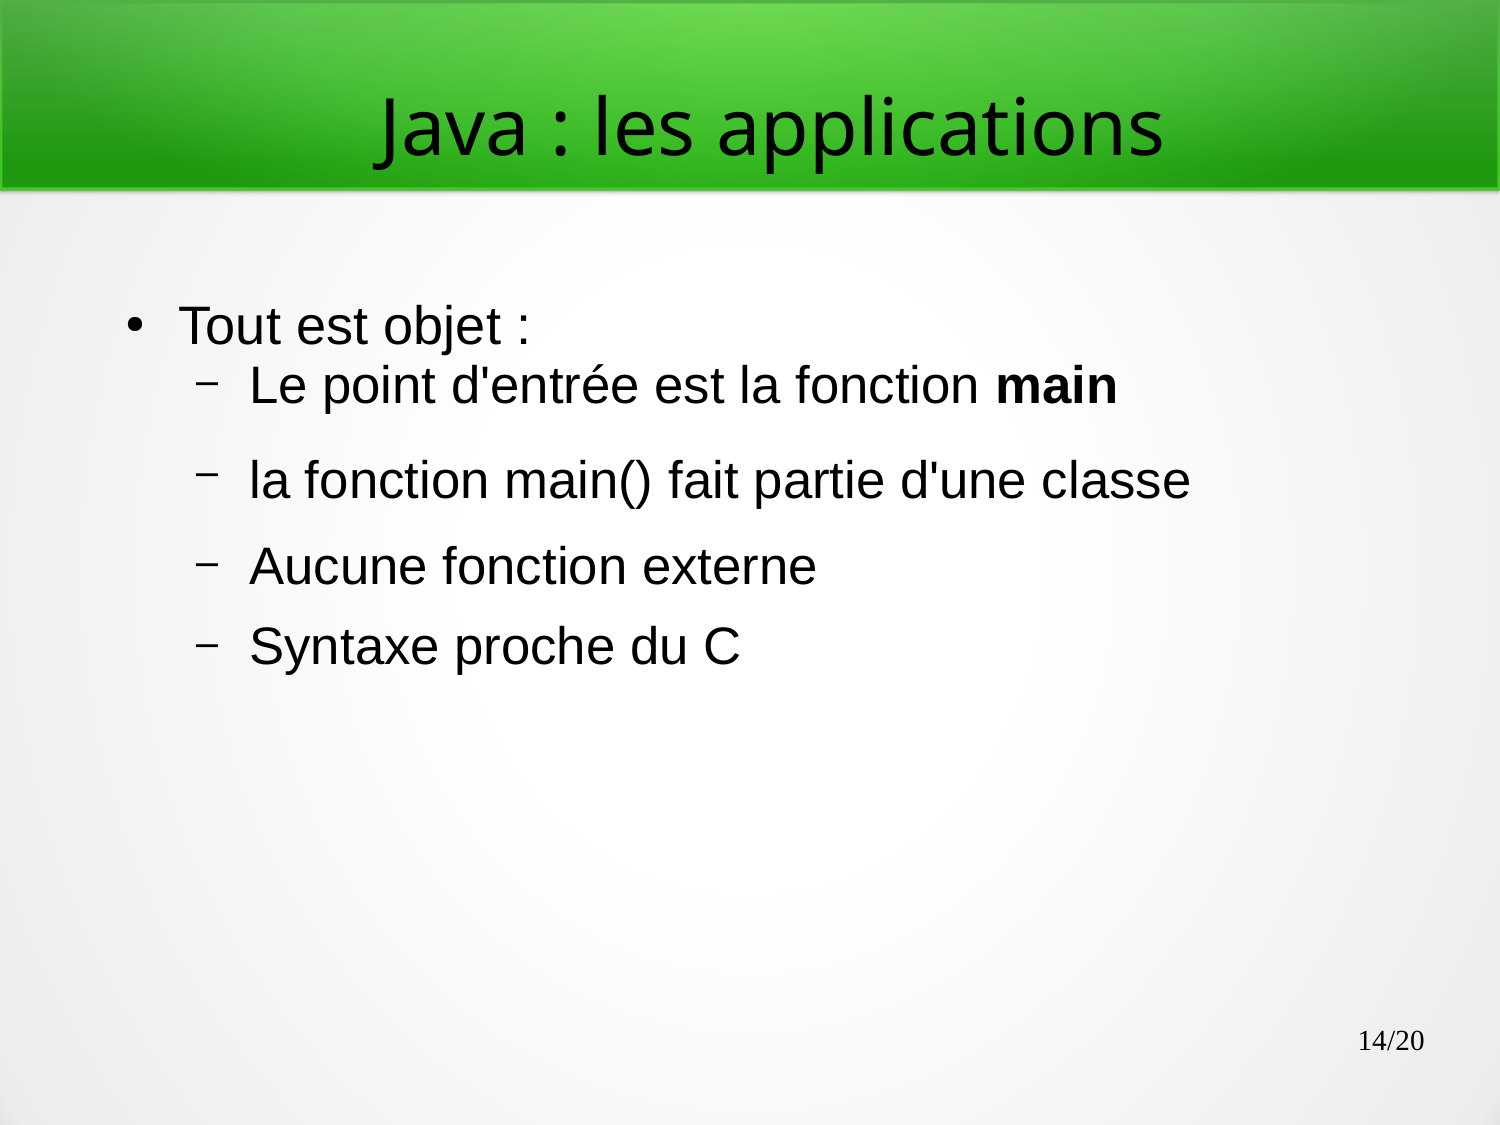

Java : les applications
# Tout est objet :
Le point d'entrée est la fonction main
la fonction main()‏ fait partie d'une classe
Aucune fonction externe
Syntaxe proche du C
14